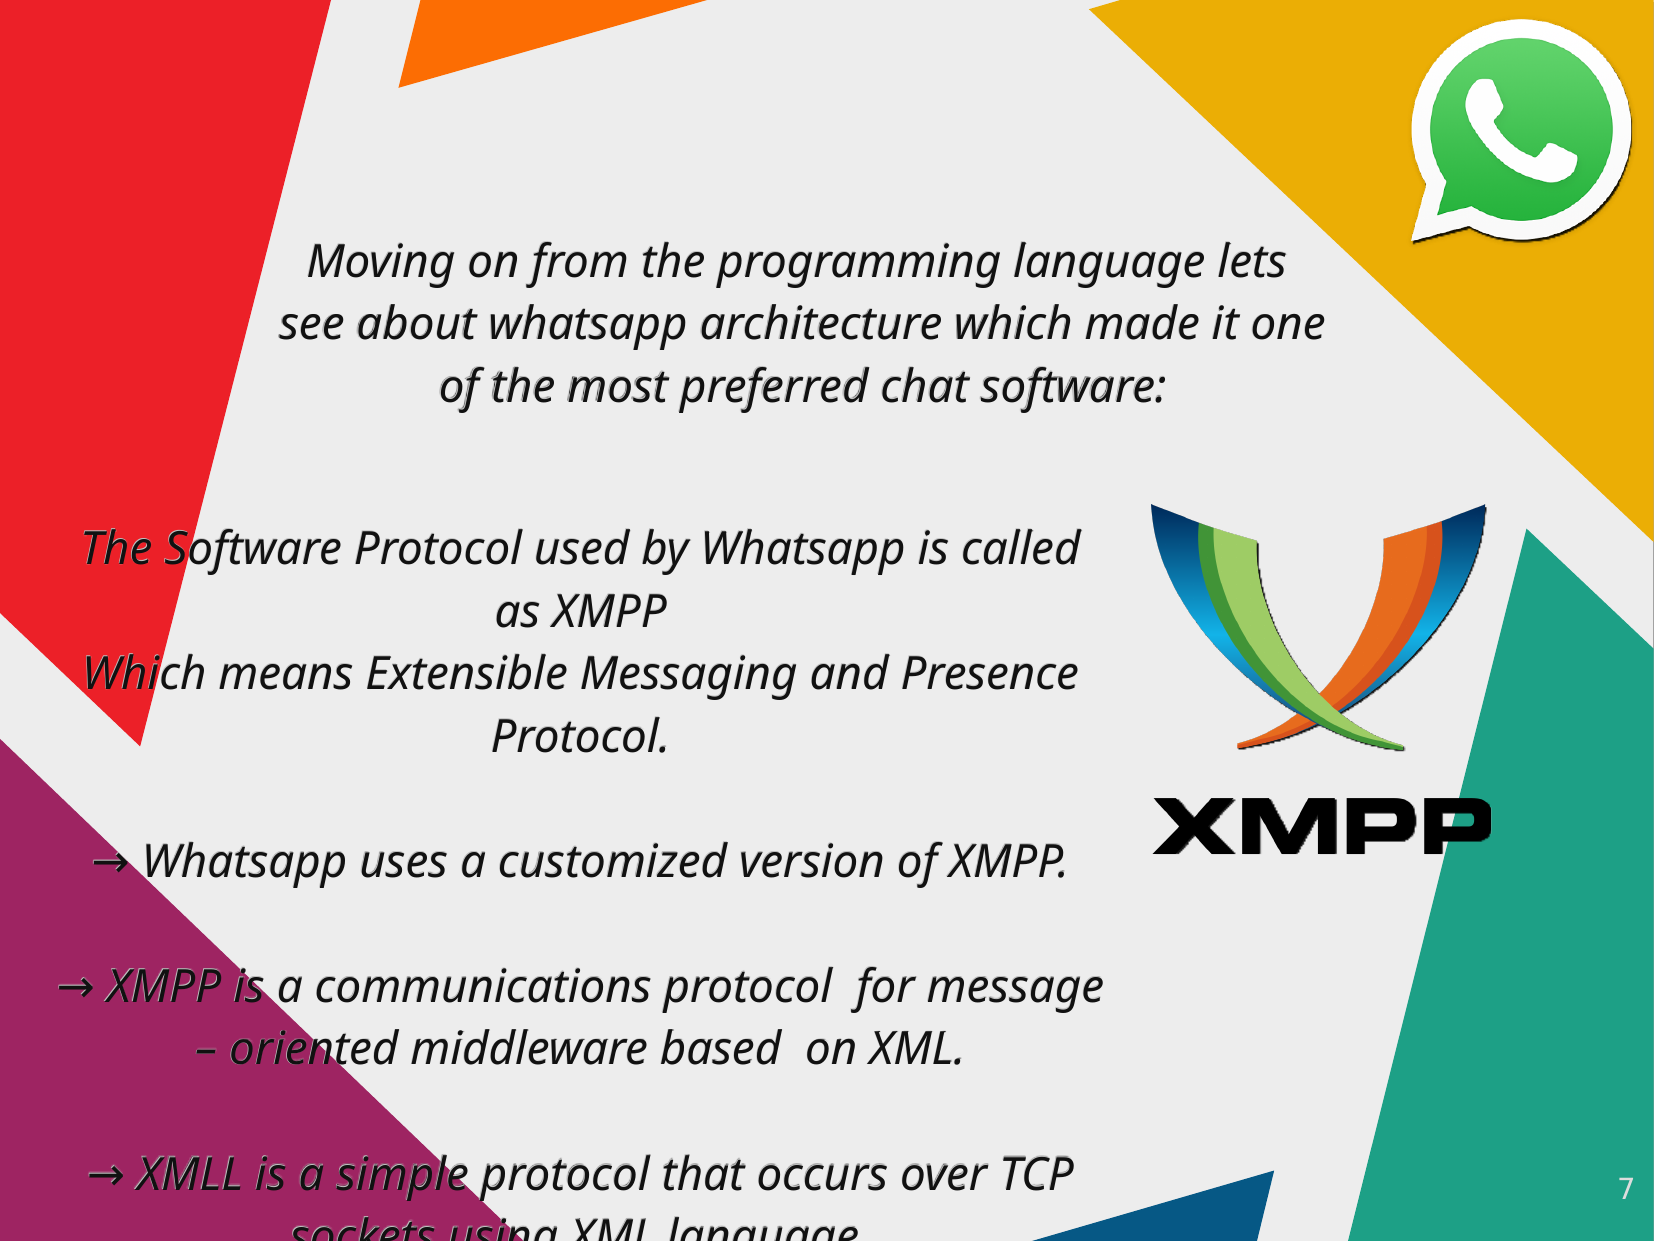

Moving on from the programming language lets see about whatsapp architecture which made it one of the most preferred chat software:
The Software Protocol used by Whatsapp is called as XMPP
Which means Extensible Messaging and Presence Protocol.
→ Whatsapp uses a customized version of XMPP.
→ XMPP is a communications protocol for message – oriented middleware based on XML.
→ XMLL is a simple protocol that occurs over TCP sockets using XML language.
7